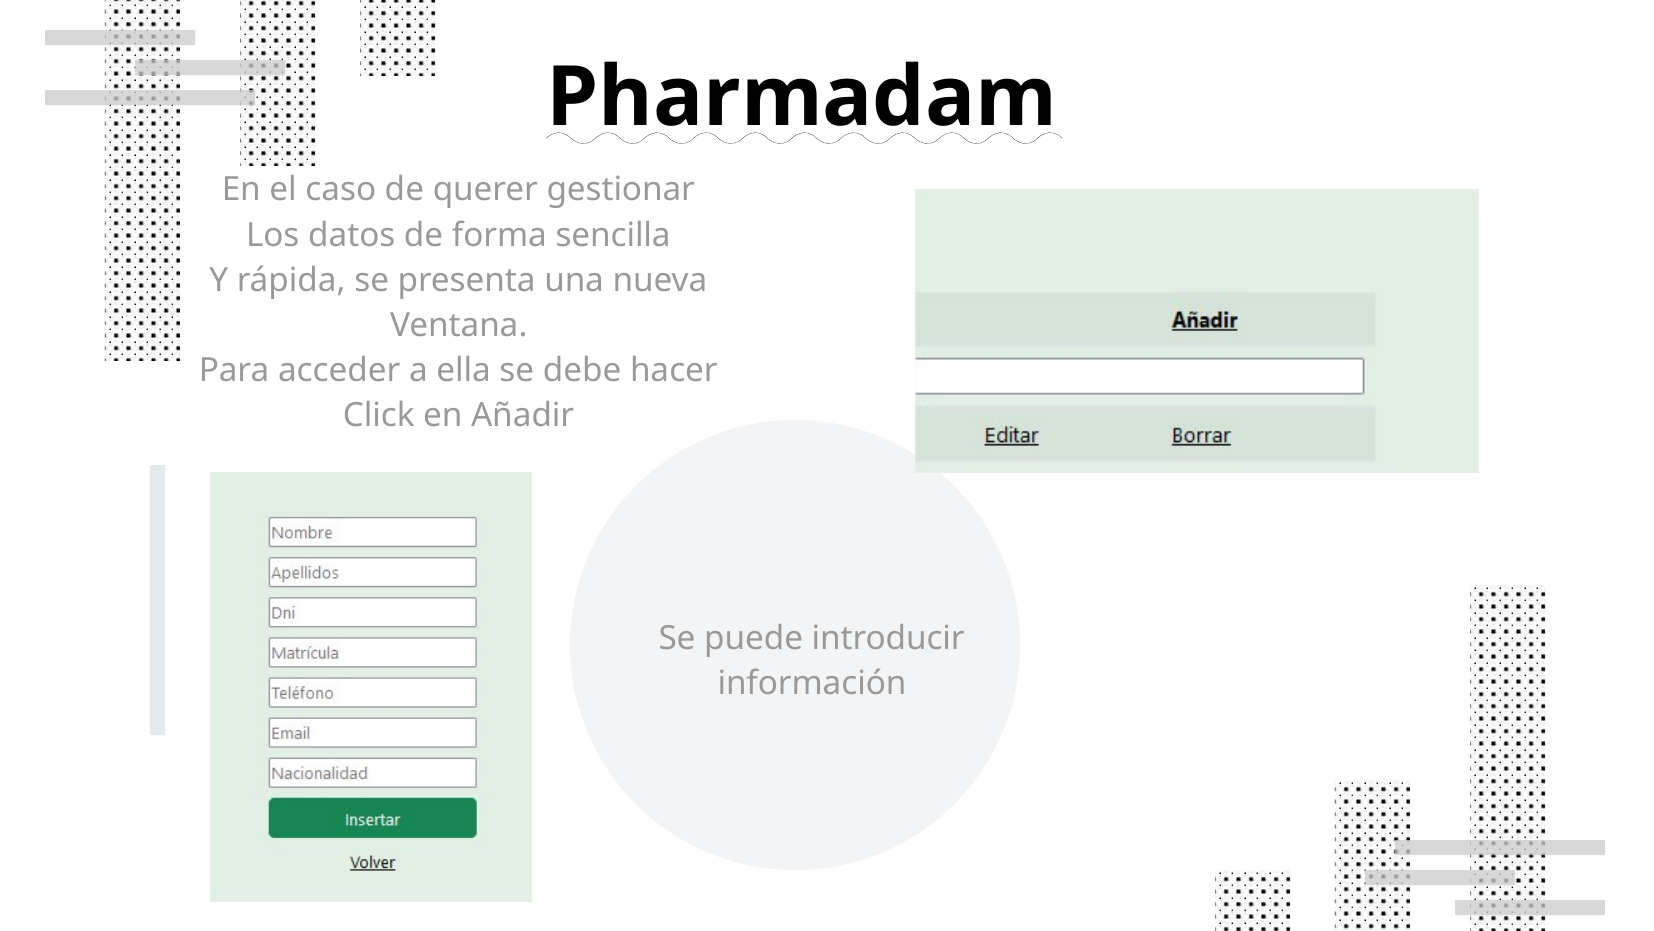

Pharmadam
En el caso de querer gestionar
Los datos de forma sencilla
Y rápida, se presenta una nueva
Ventana.
Para acceder a ella se debe hacer
Click en Añadir
Se puede introducir
información